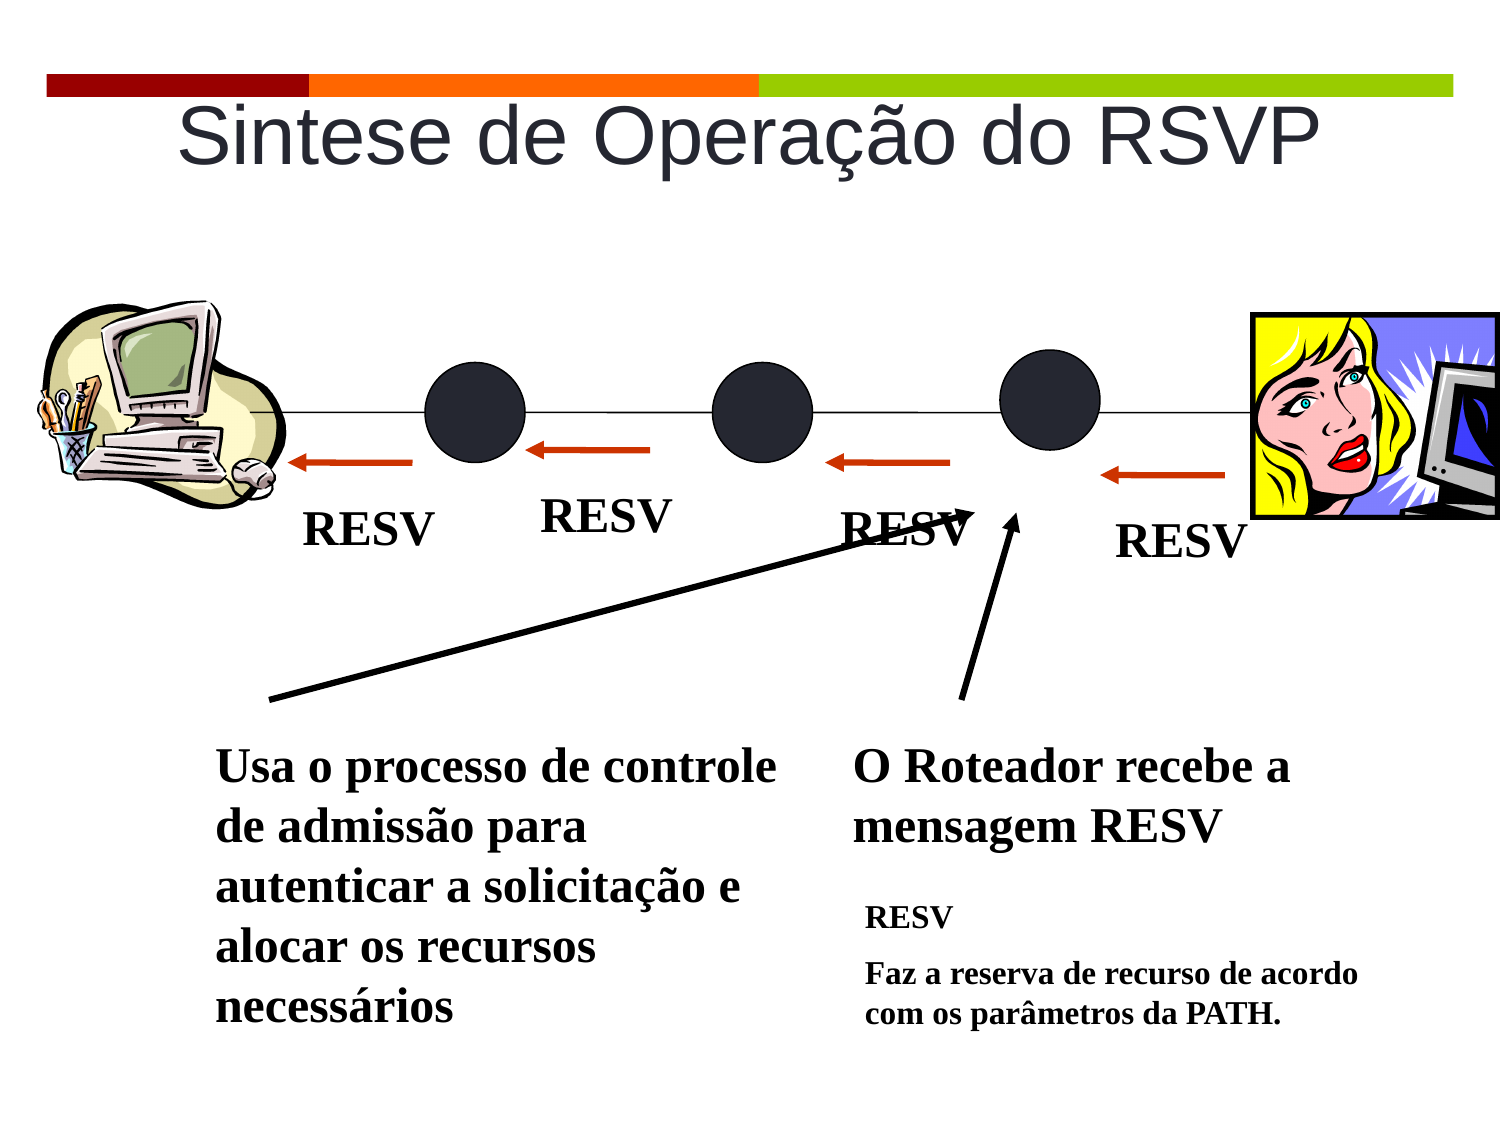

Sintese de Operação do RSVP
RESV
RESV
RESV
RESV
Usa o processo de controle de admissão para autenticar a solicitação e alocar os recursos necessários
O Roteador recebe a mensagem RESV
RESV
Faz a reserva de recurso de acordo com os parâmetros da PATH.